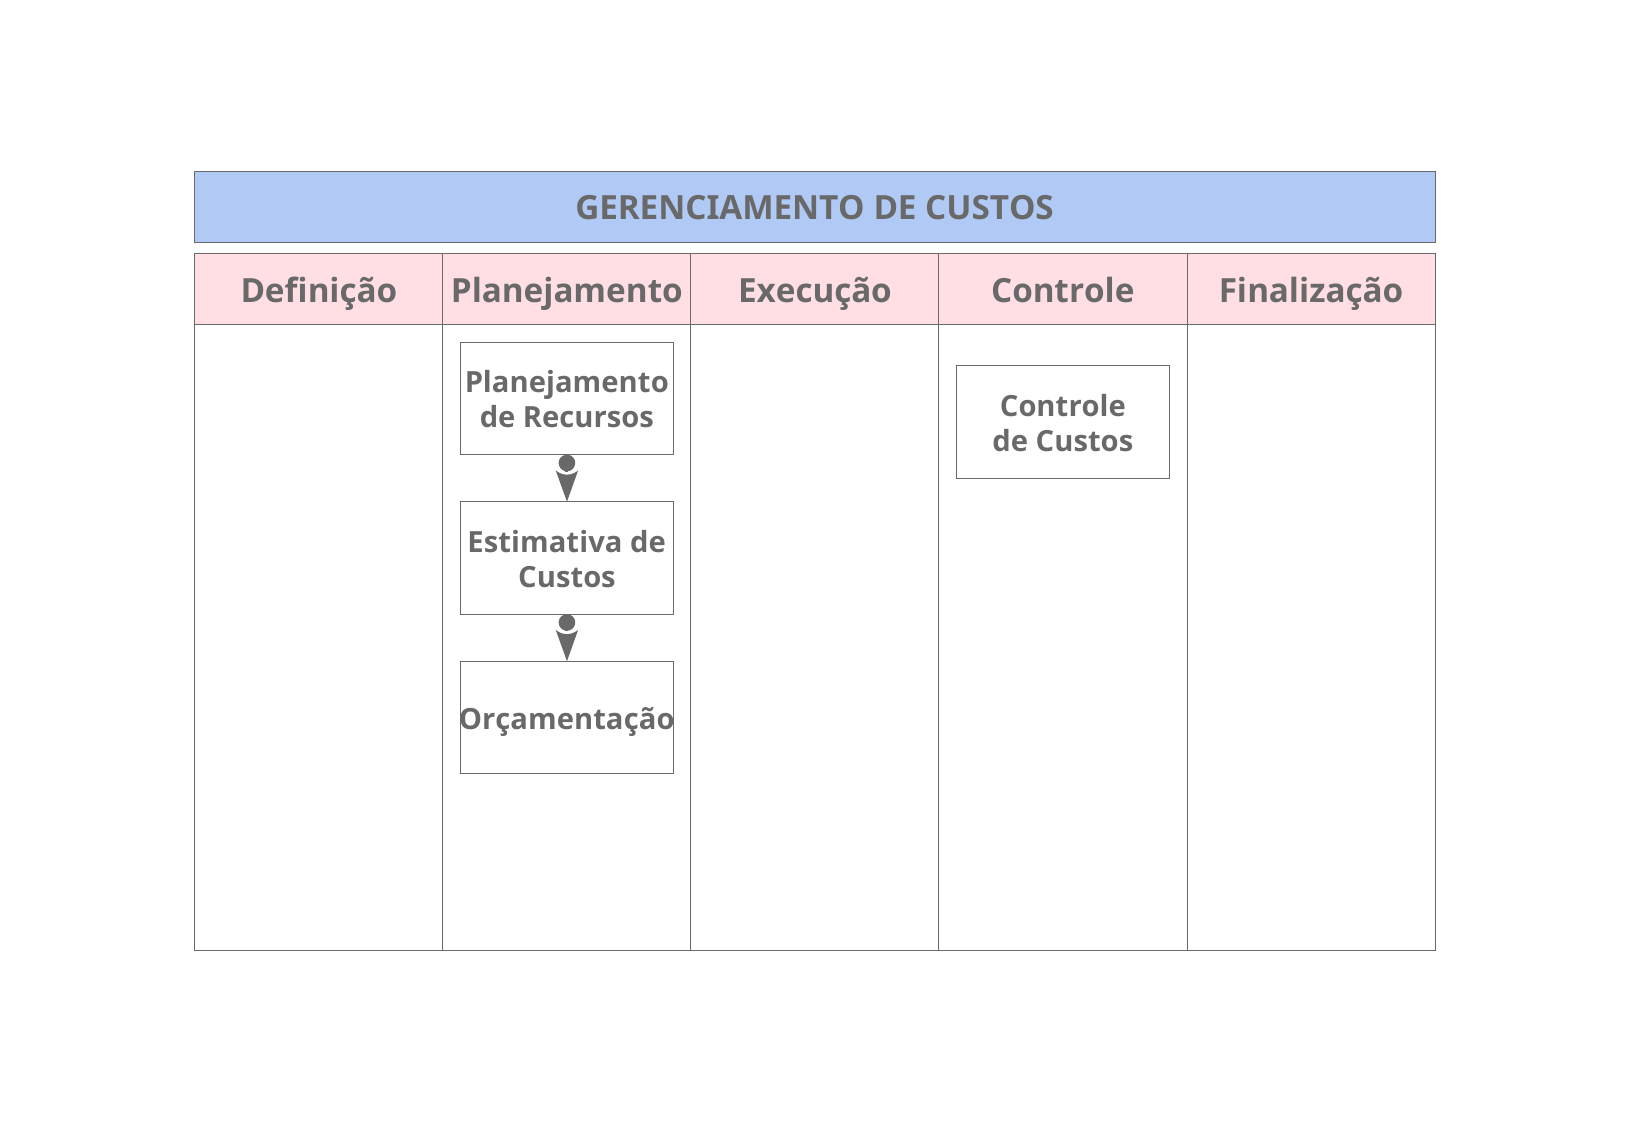

GERENCIAMENTO DE CUSTOS
Definição
Planejamento
Execução
Controle
Finalização
Planejamento
de Recursos
Controle
de Custos
Estimativa de
Custos
Orçamentação